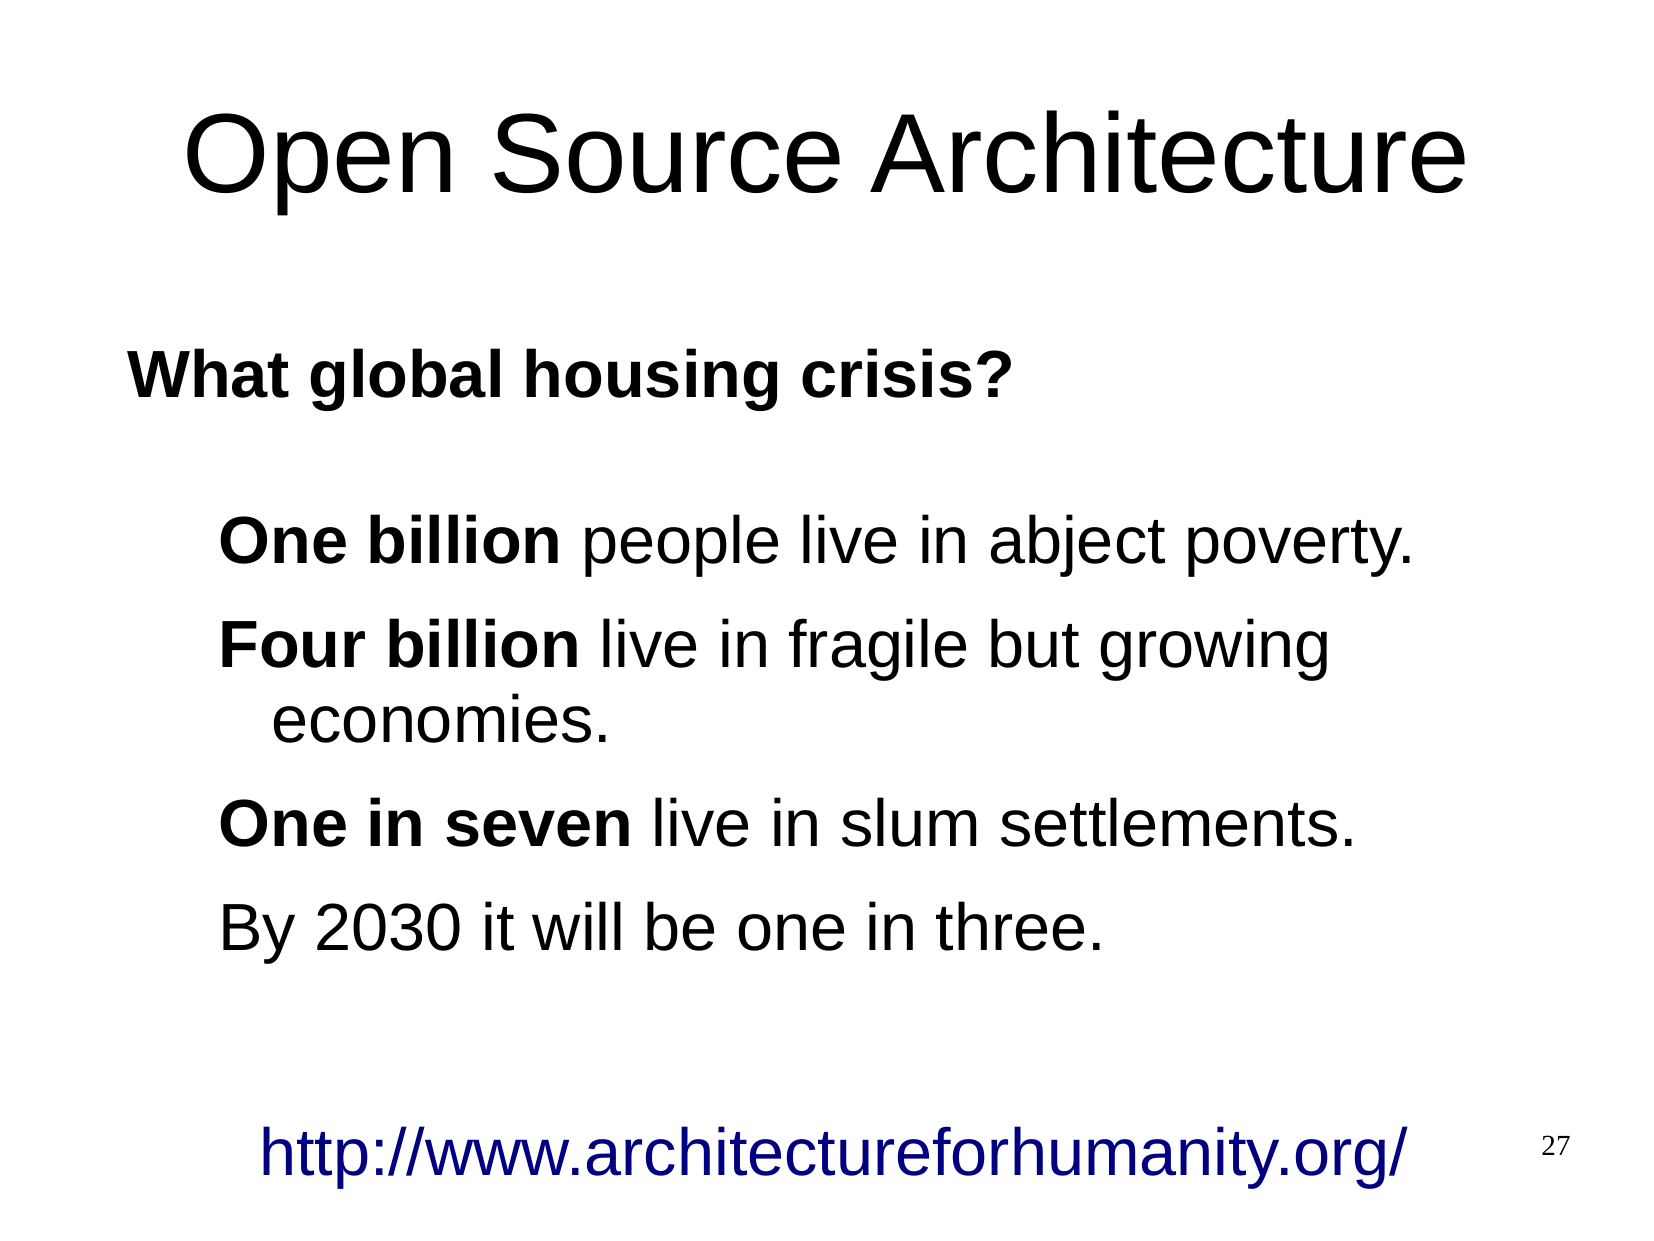

# Open Source Architecture
What global housing crisis?
One billion people live in abject poverty.
Four billion live in fragile but growing economies.
One in seven live in slum settlements.
By 2030 it will be one in three.
http://www.architectureforhumanity.org/
27